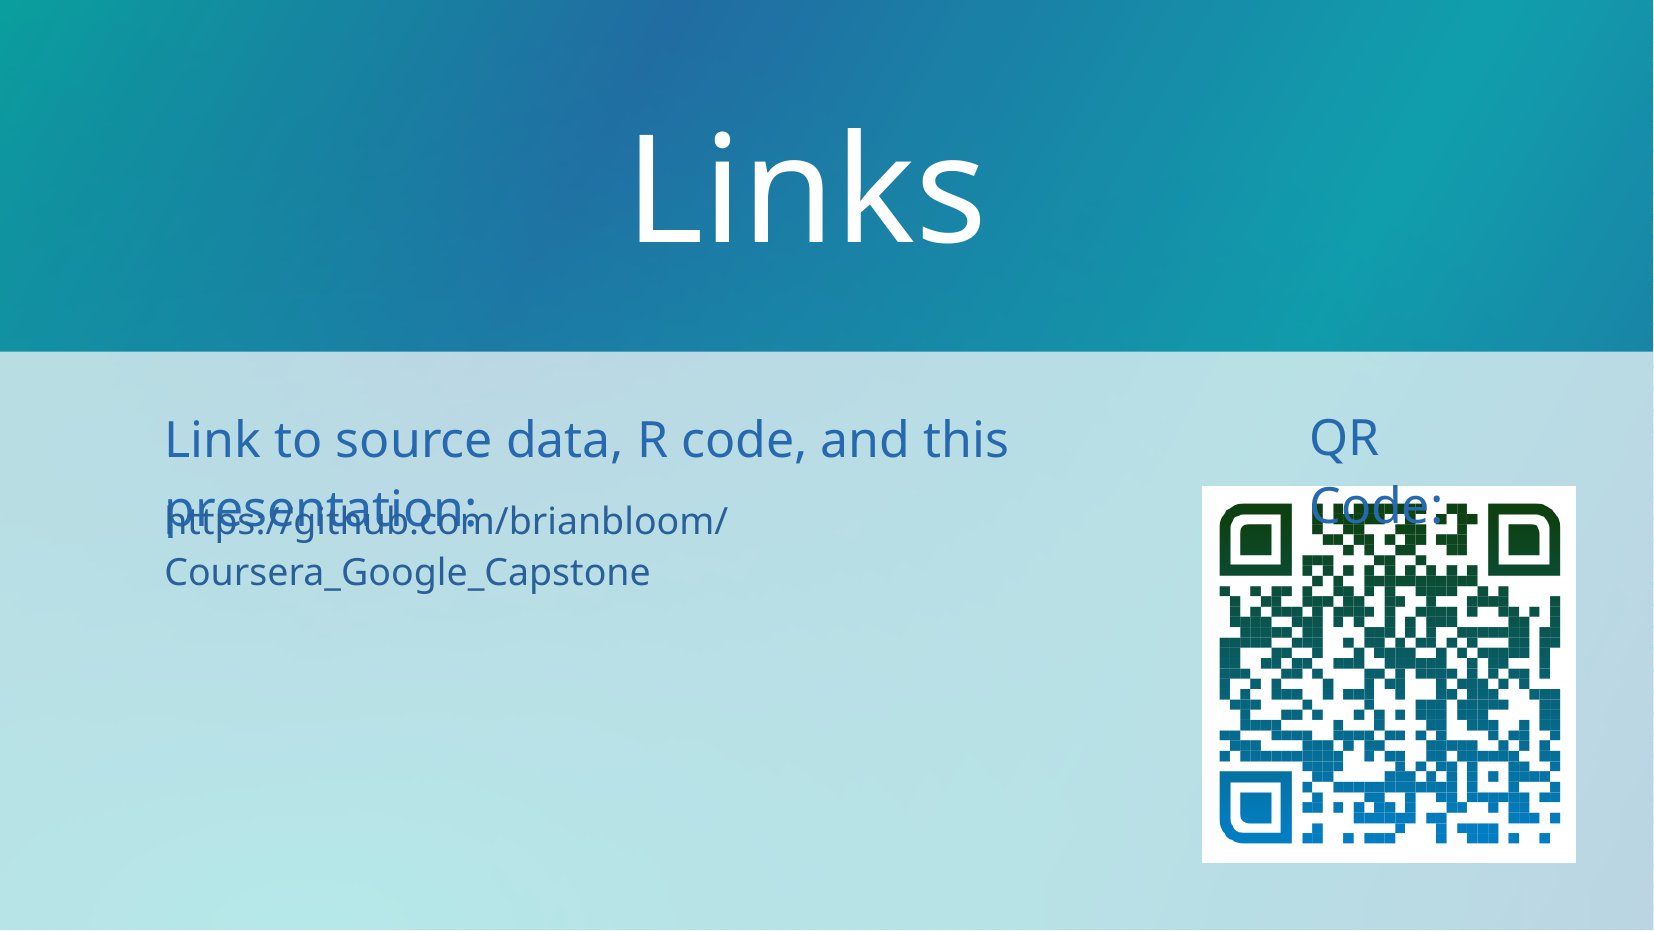

Links
QR Code:
Link to source data, R code, and this presentation:
https://github.com/brianbloom/Coursera_Google_Capstone